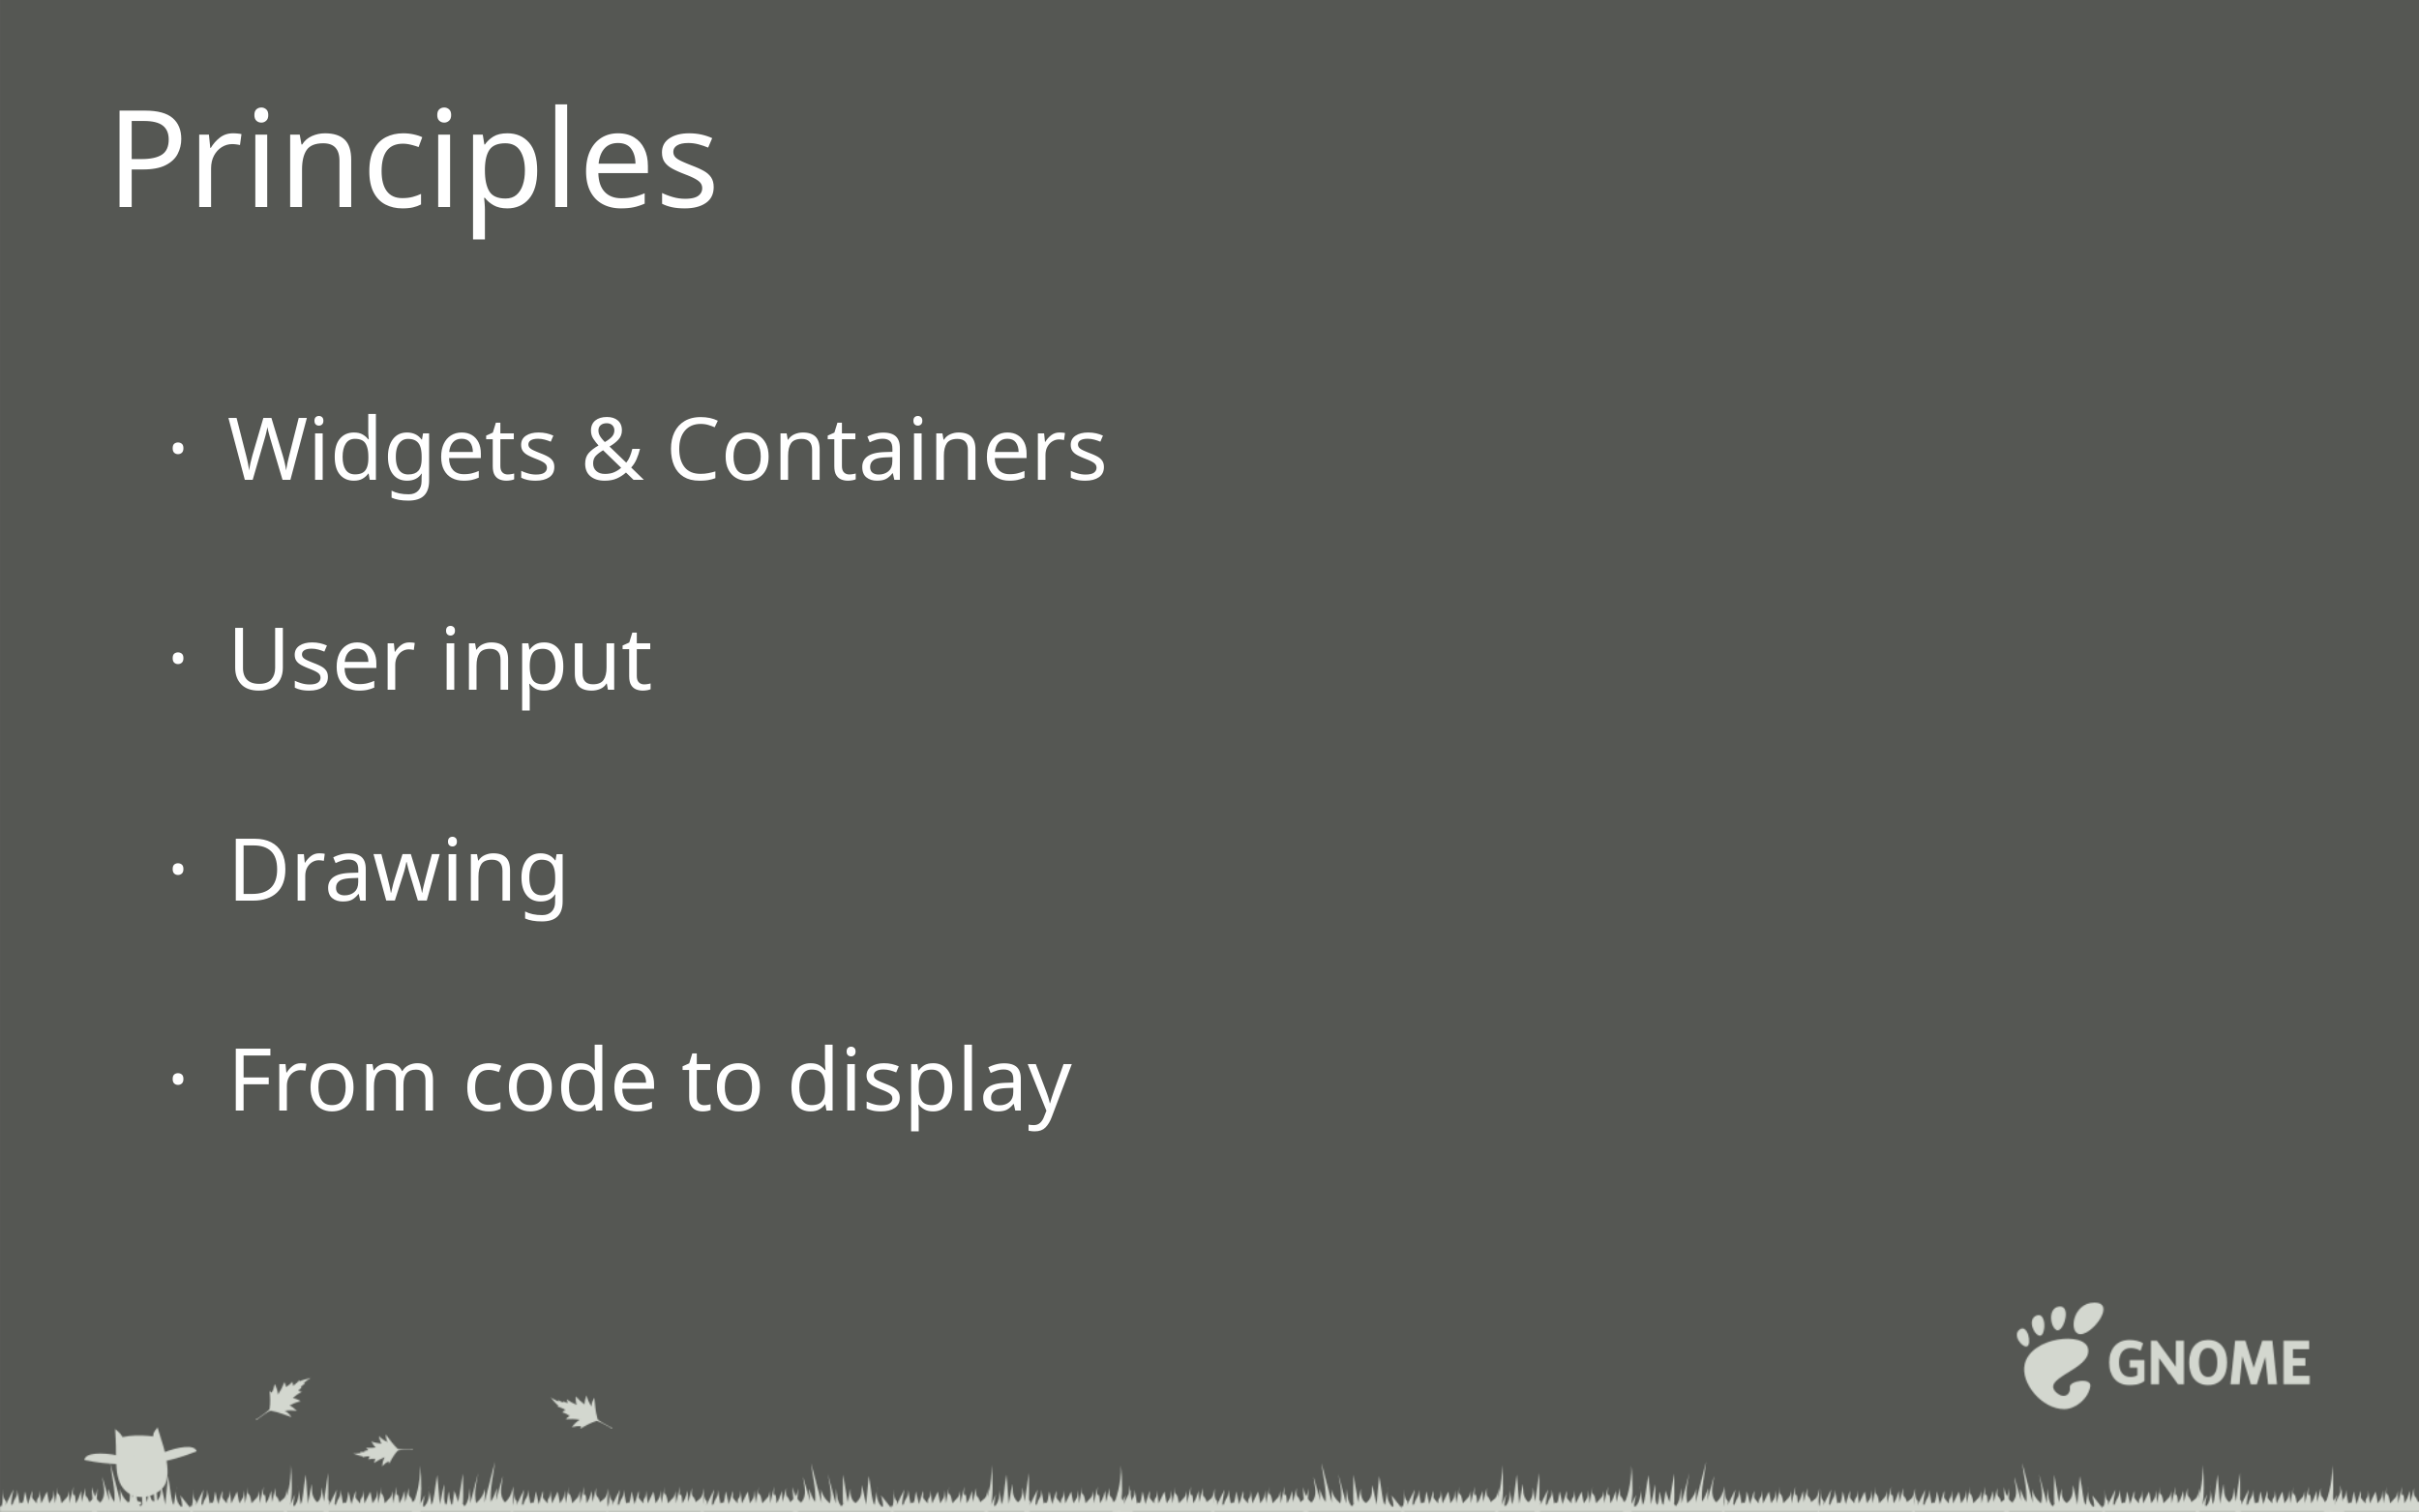

# Principles
Widgets & Containers
User input
Drawing
From code to display